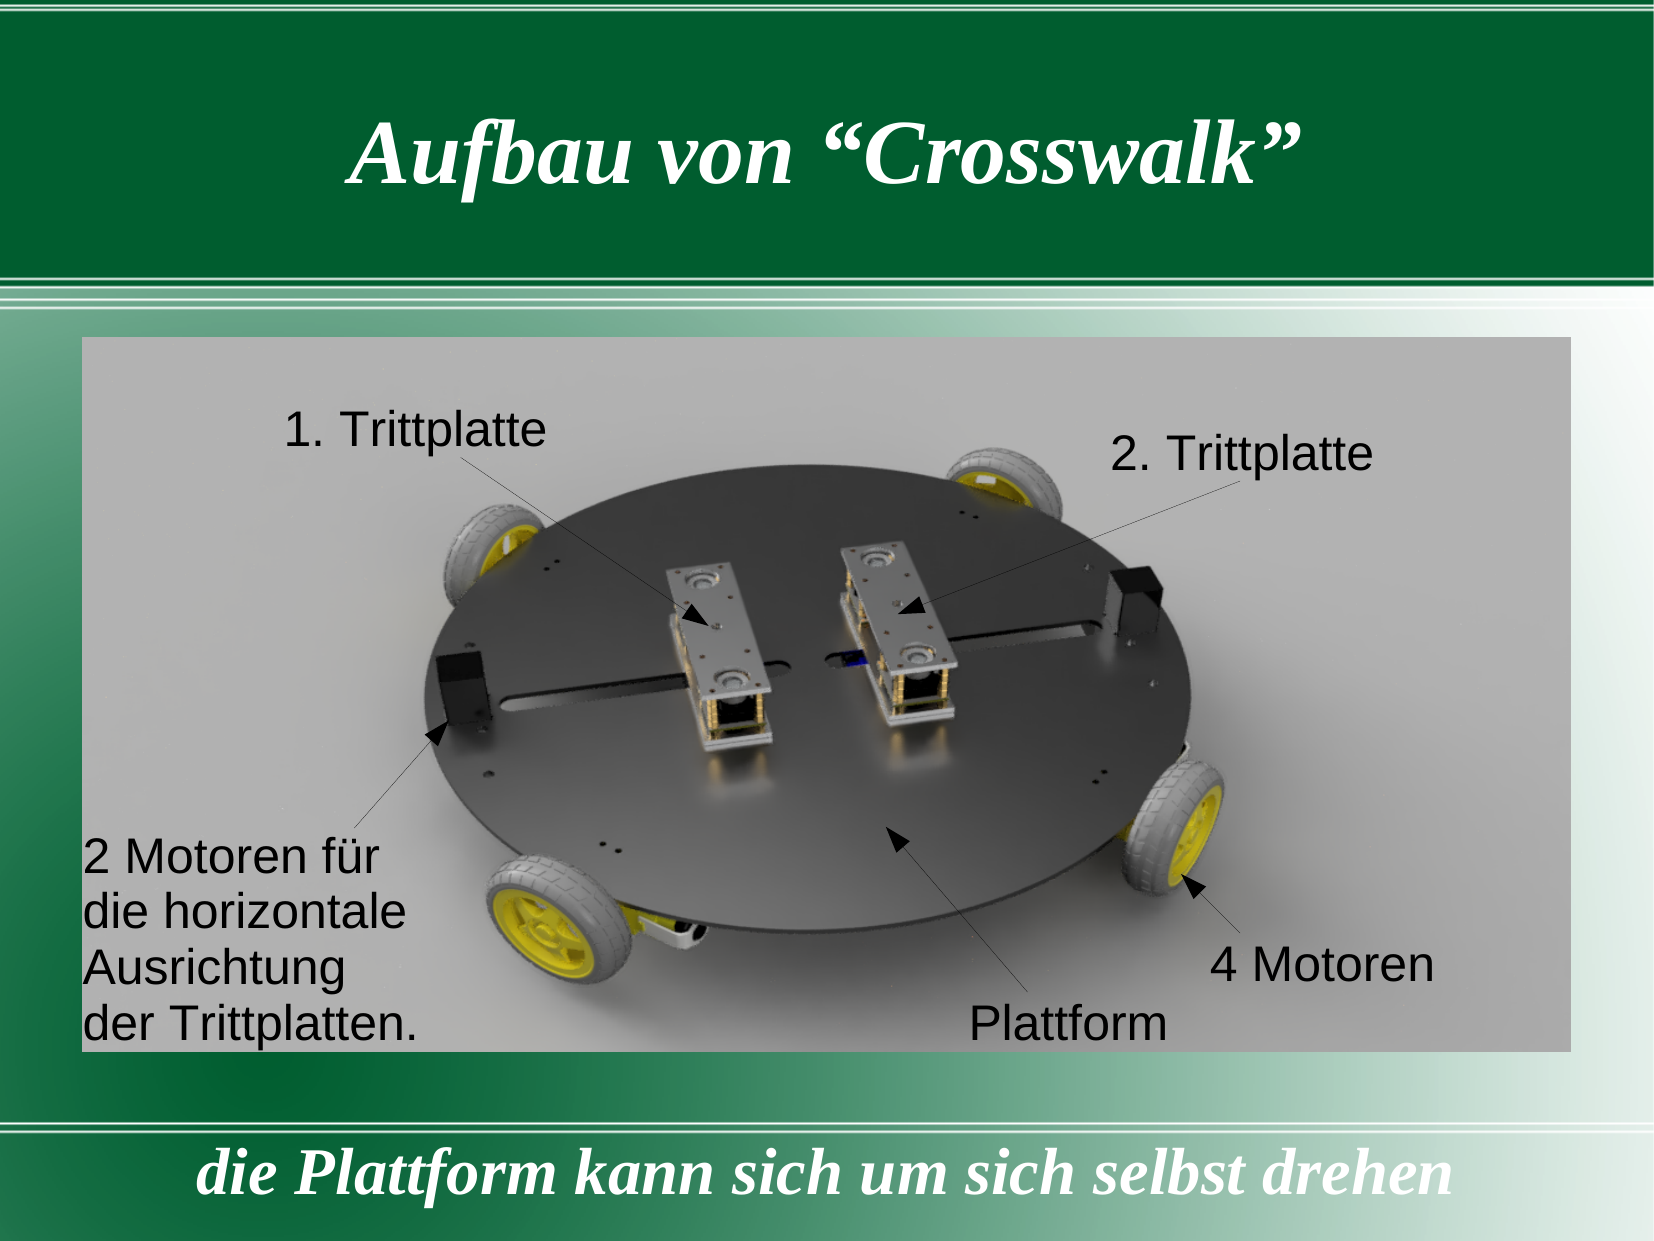

# Aufbau von “Crosswalk”
1. Trittplatte
2. Trittplatte
2 Motoren für
die horizontale
Ausrichtung
der Trittplatten.
4 Motoren
Plattform
die Plattform kann sich um sich selbst drehen